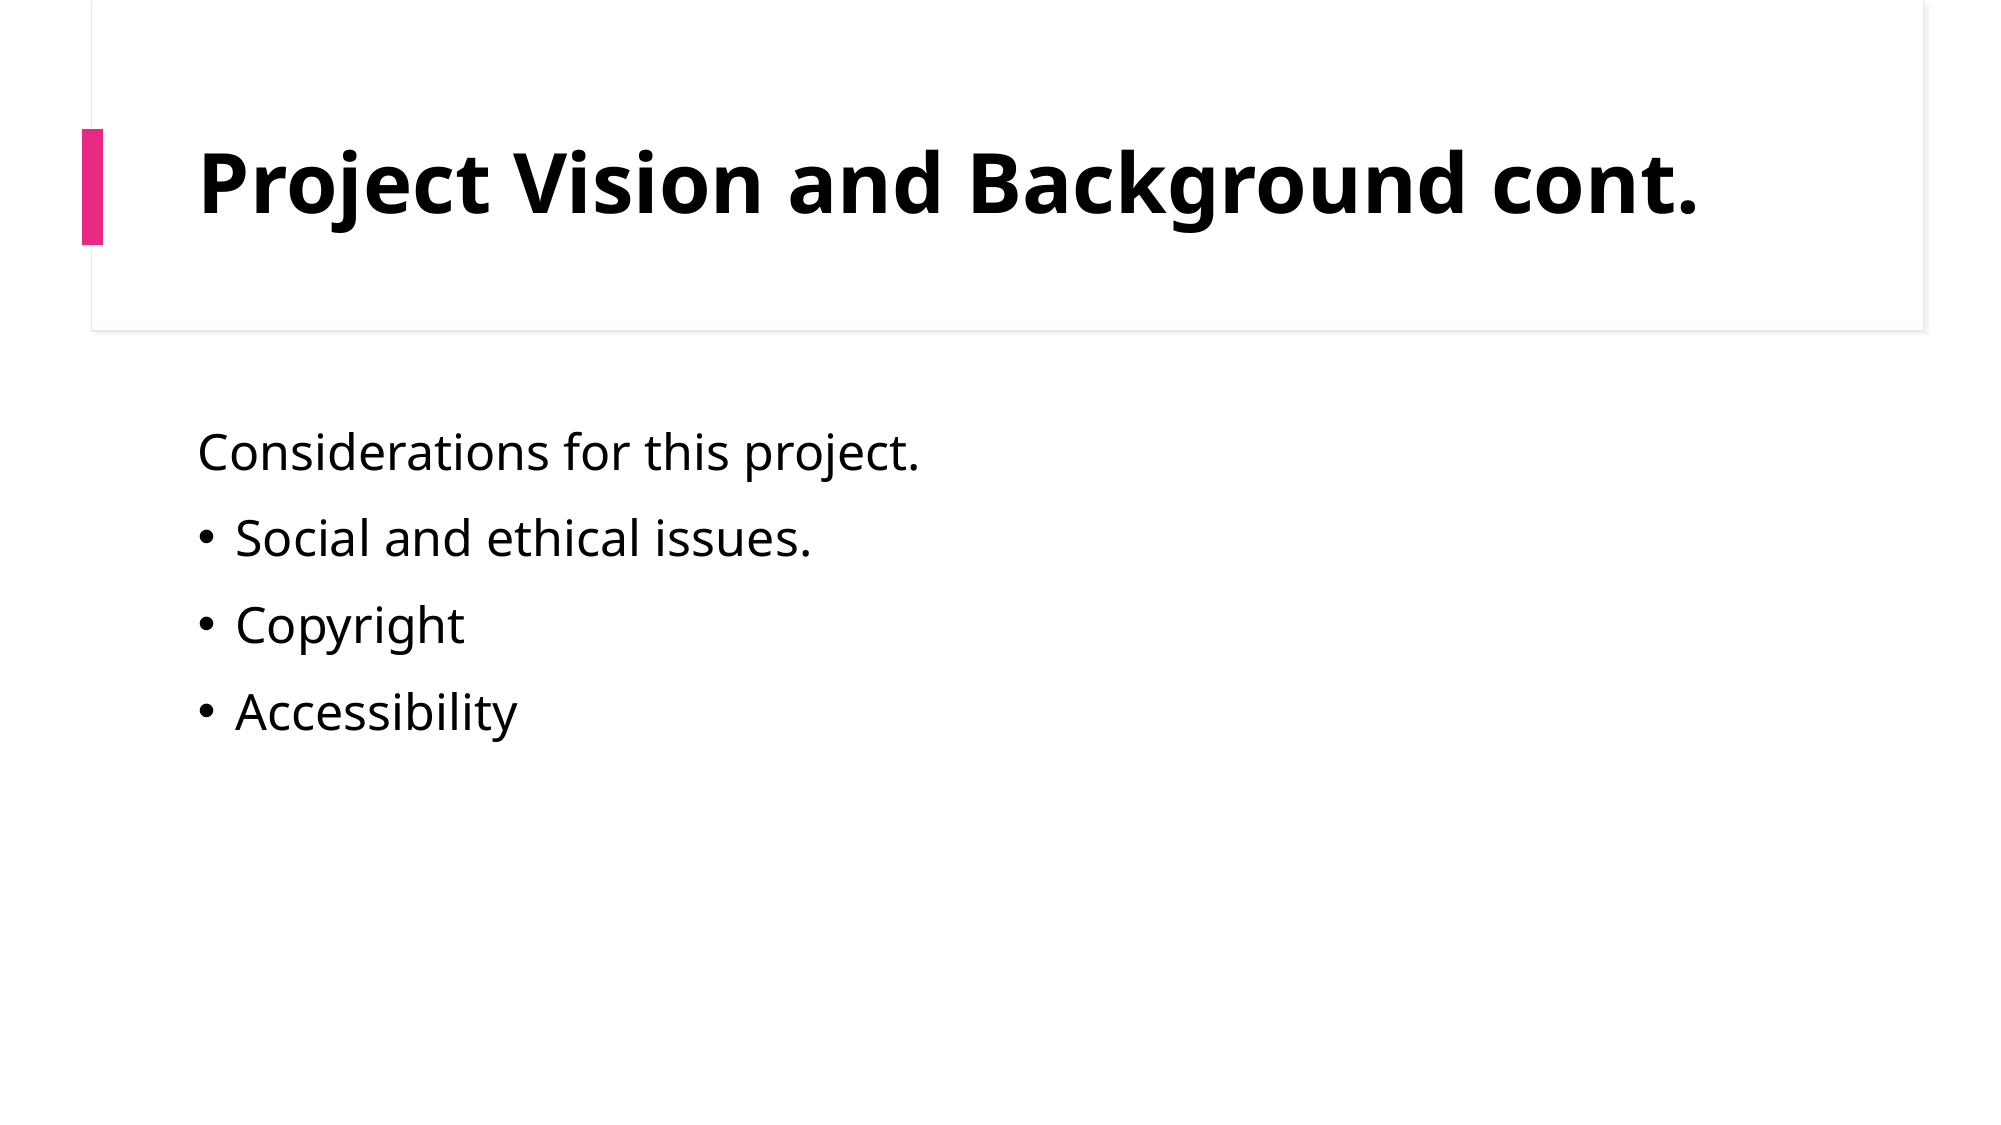

# Project Vision and Background cont.
Considerations for this project.
Social and ethical issues.
Copyright
Accessibility